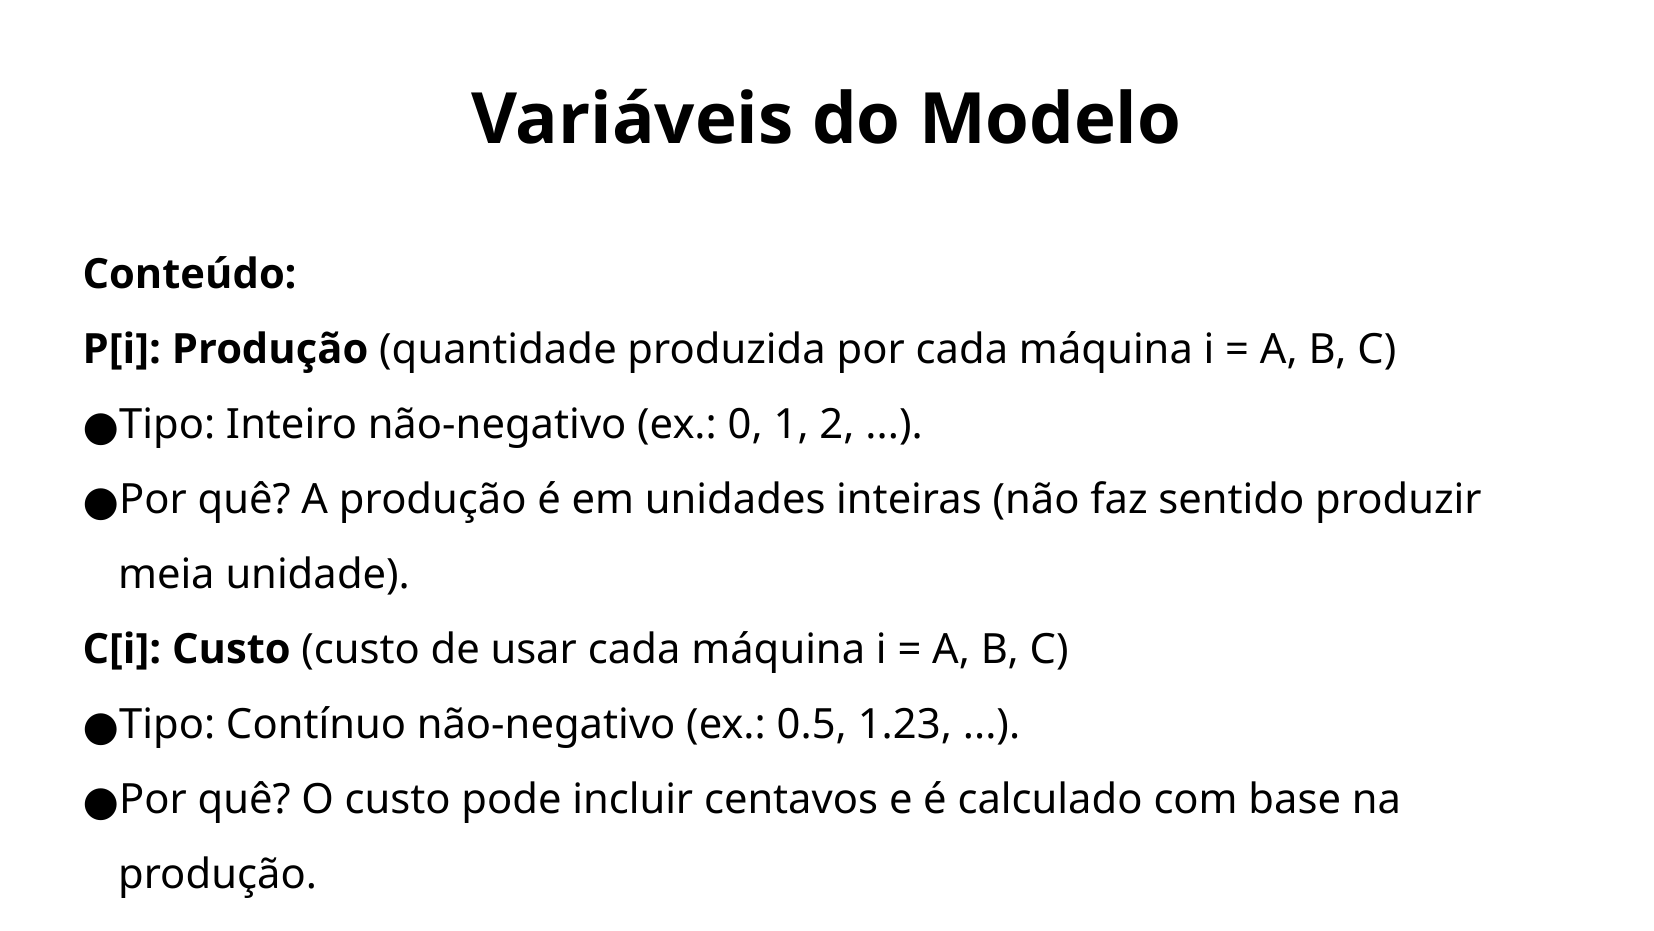

Variáveis do Modelo
Conteúdo:
P[i]: Produção (quantidade produzida por cada máquina i = A, B, C)
Tipo: Inteiro não-negativo (ex.: 0, 1, 2, ...).
Por quê? A produção é em unidades inteiras (não faz sentido produzir meia unidade).
C[i]: Custo (custo de usar cada máquina i = A, B, C)
Tipo: Contínuo não-negativo (ex.: 0.5, 1.23, ...).
Por quê? O custo pode incluir centavos e é calculado com base na produção.